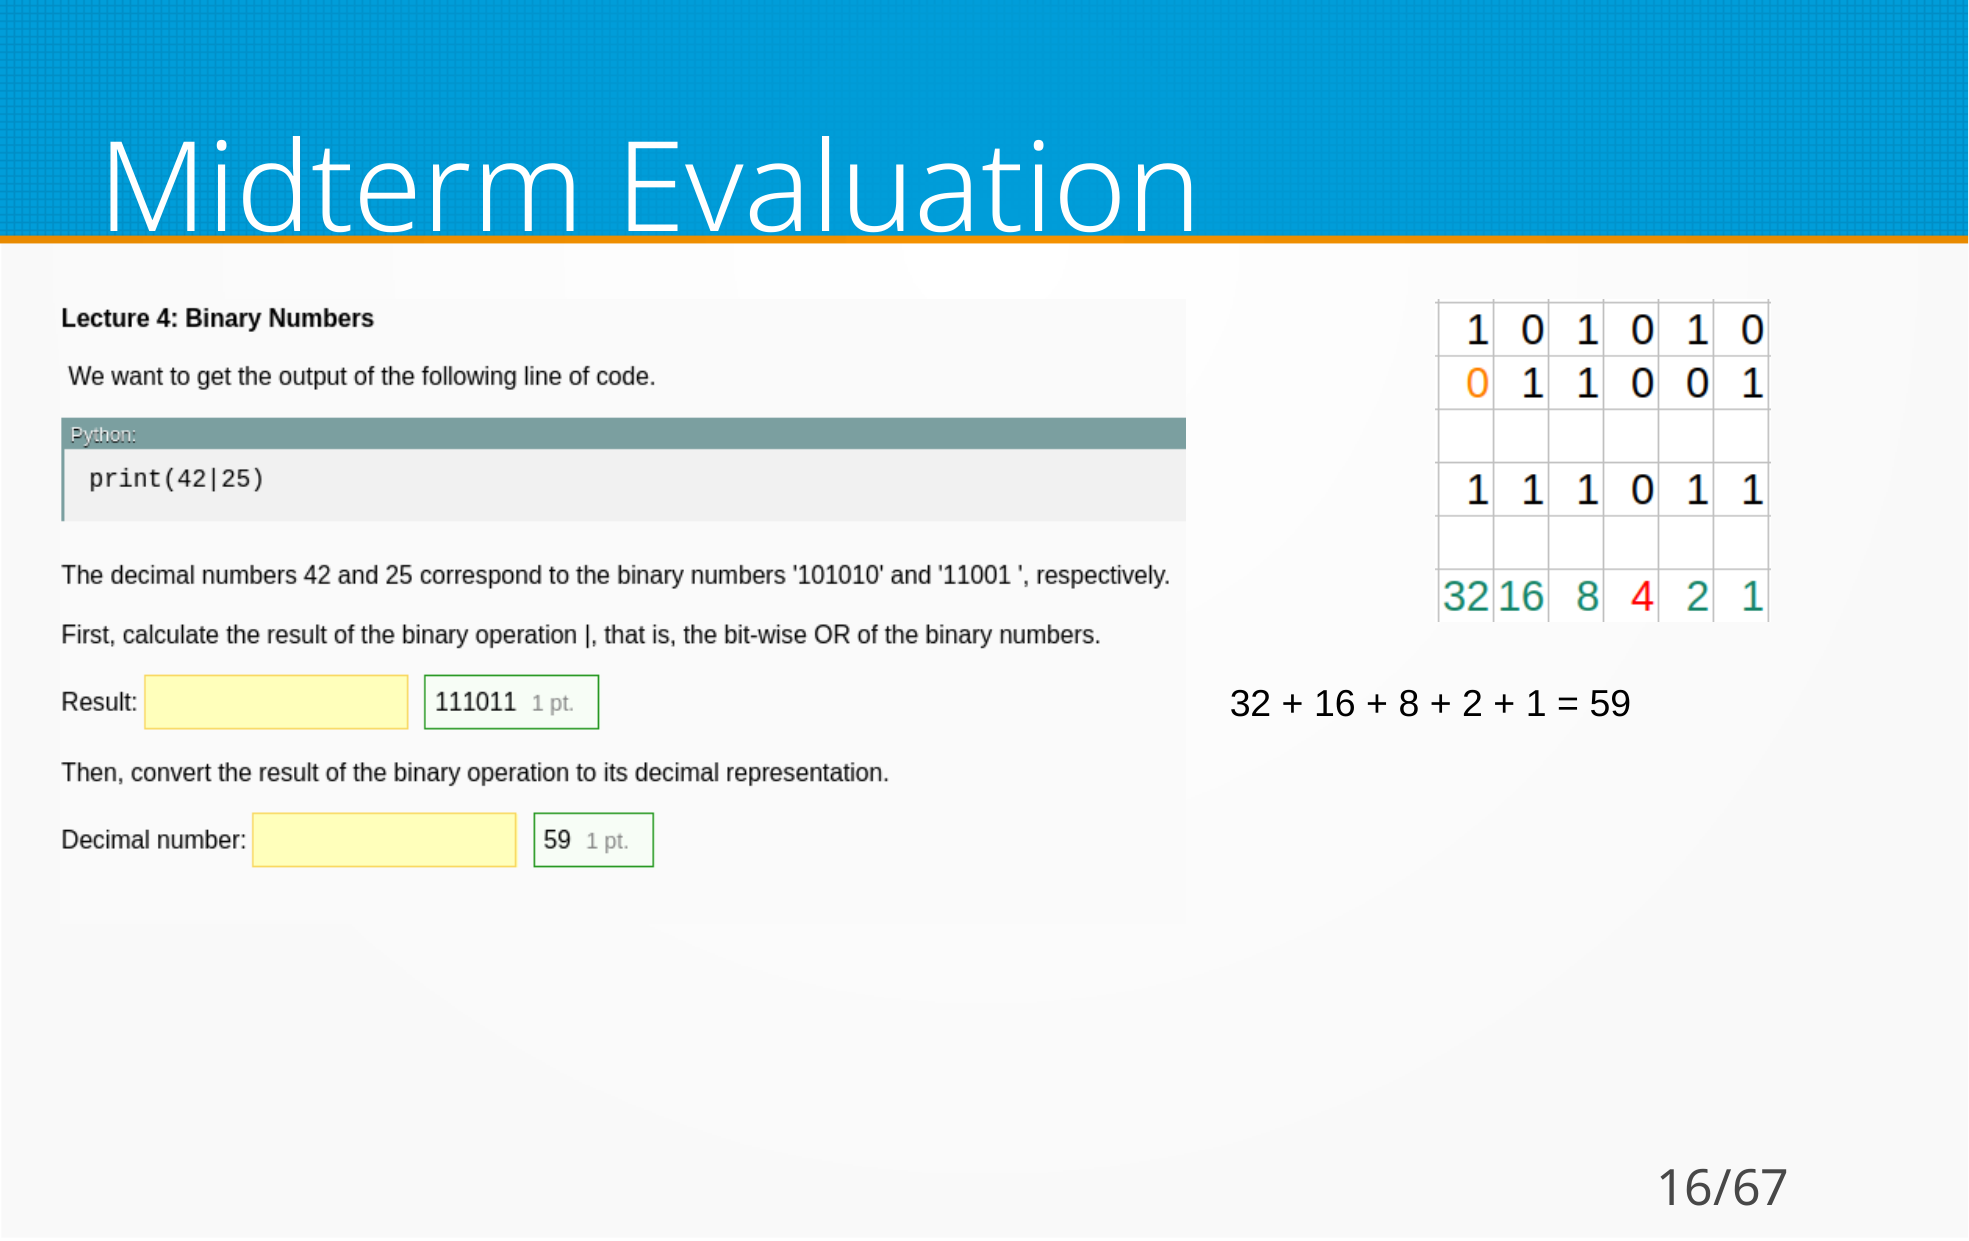

# Midterm Evaluation
32 + 16 + 8 + 2 + 1 = 59
16